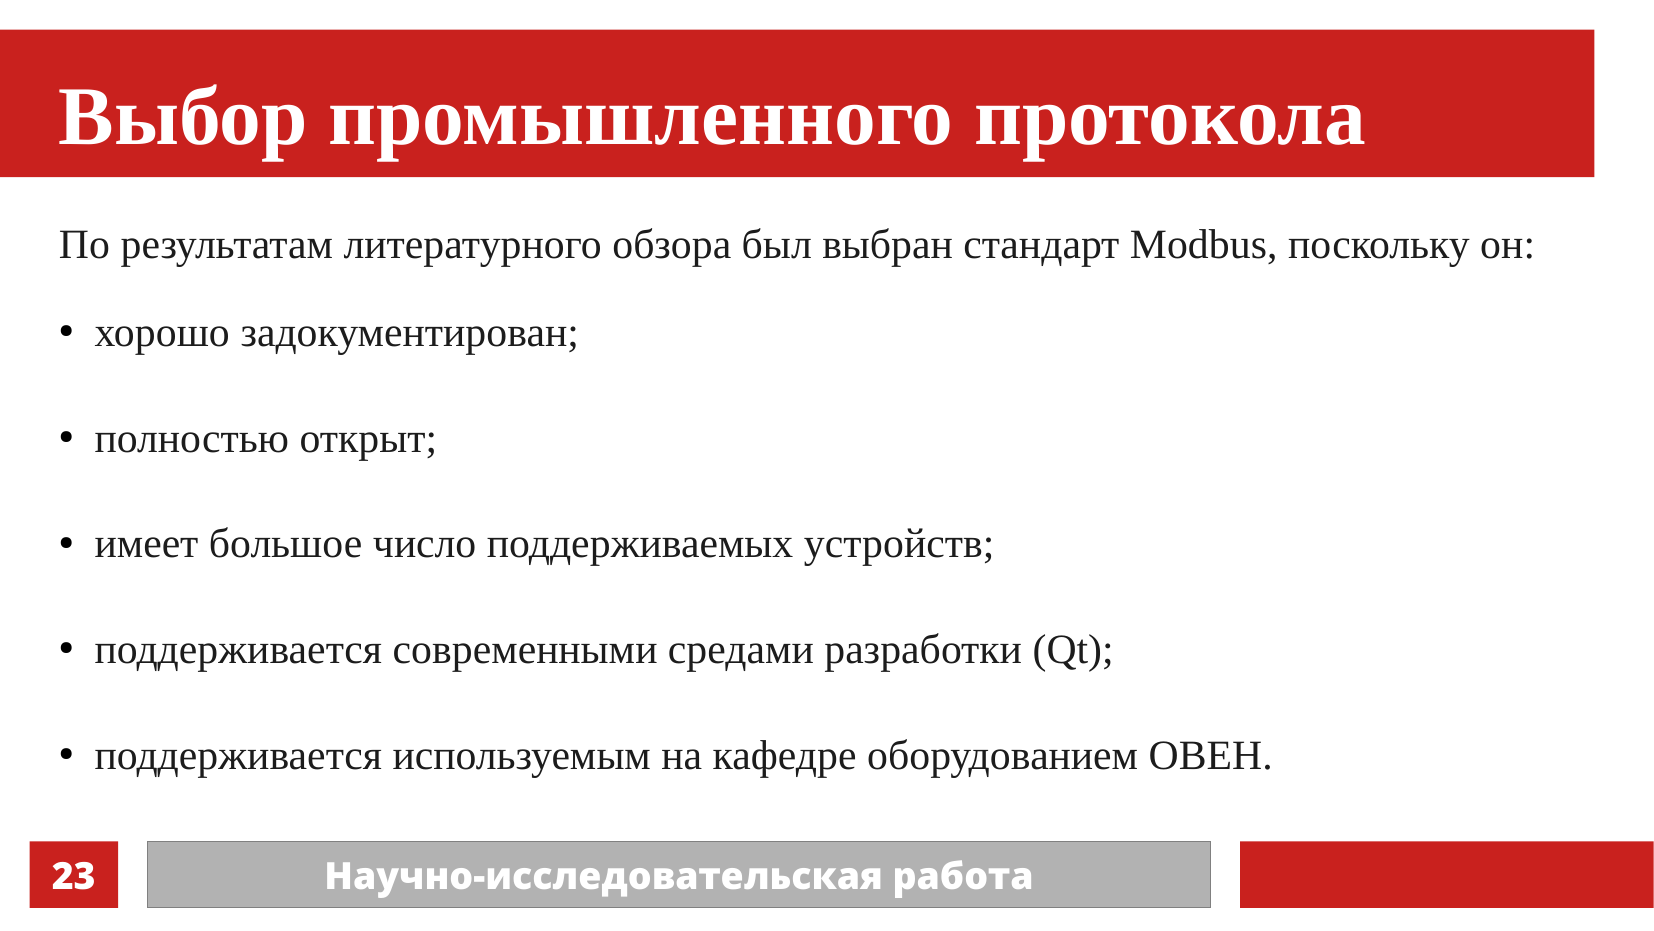

# Выбор промышленного протокола
По результатам литературного обзора был выбран стандарт Modbus, поскольку он:
хорошо задокументирован;
полностью открыт;
имеет большое число поддерживаемых устройств;
поддерживается современными средами разработки (Qt);
поддерживается используемым на кафедре оборудованием ОВЕН.
23
Научно-исследовательская работа